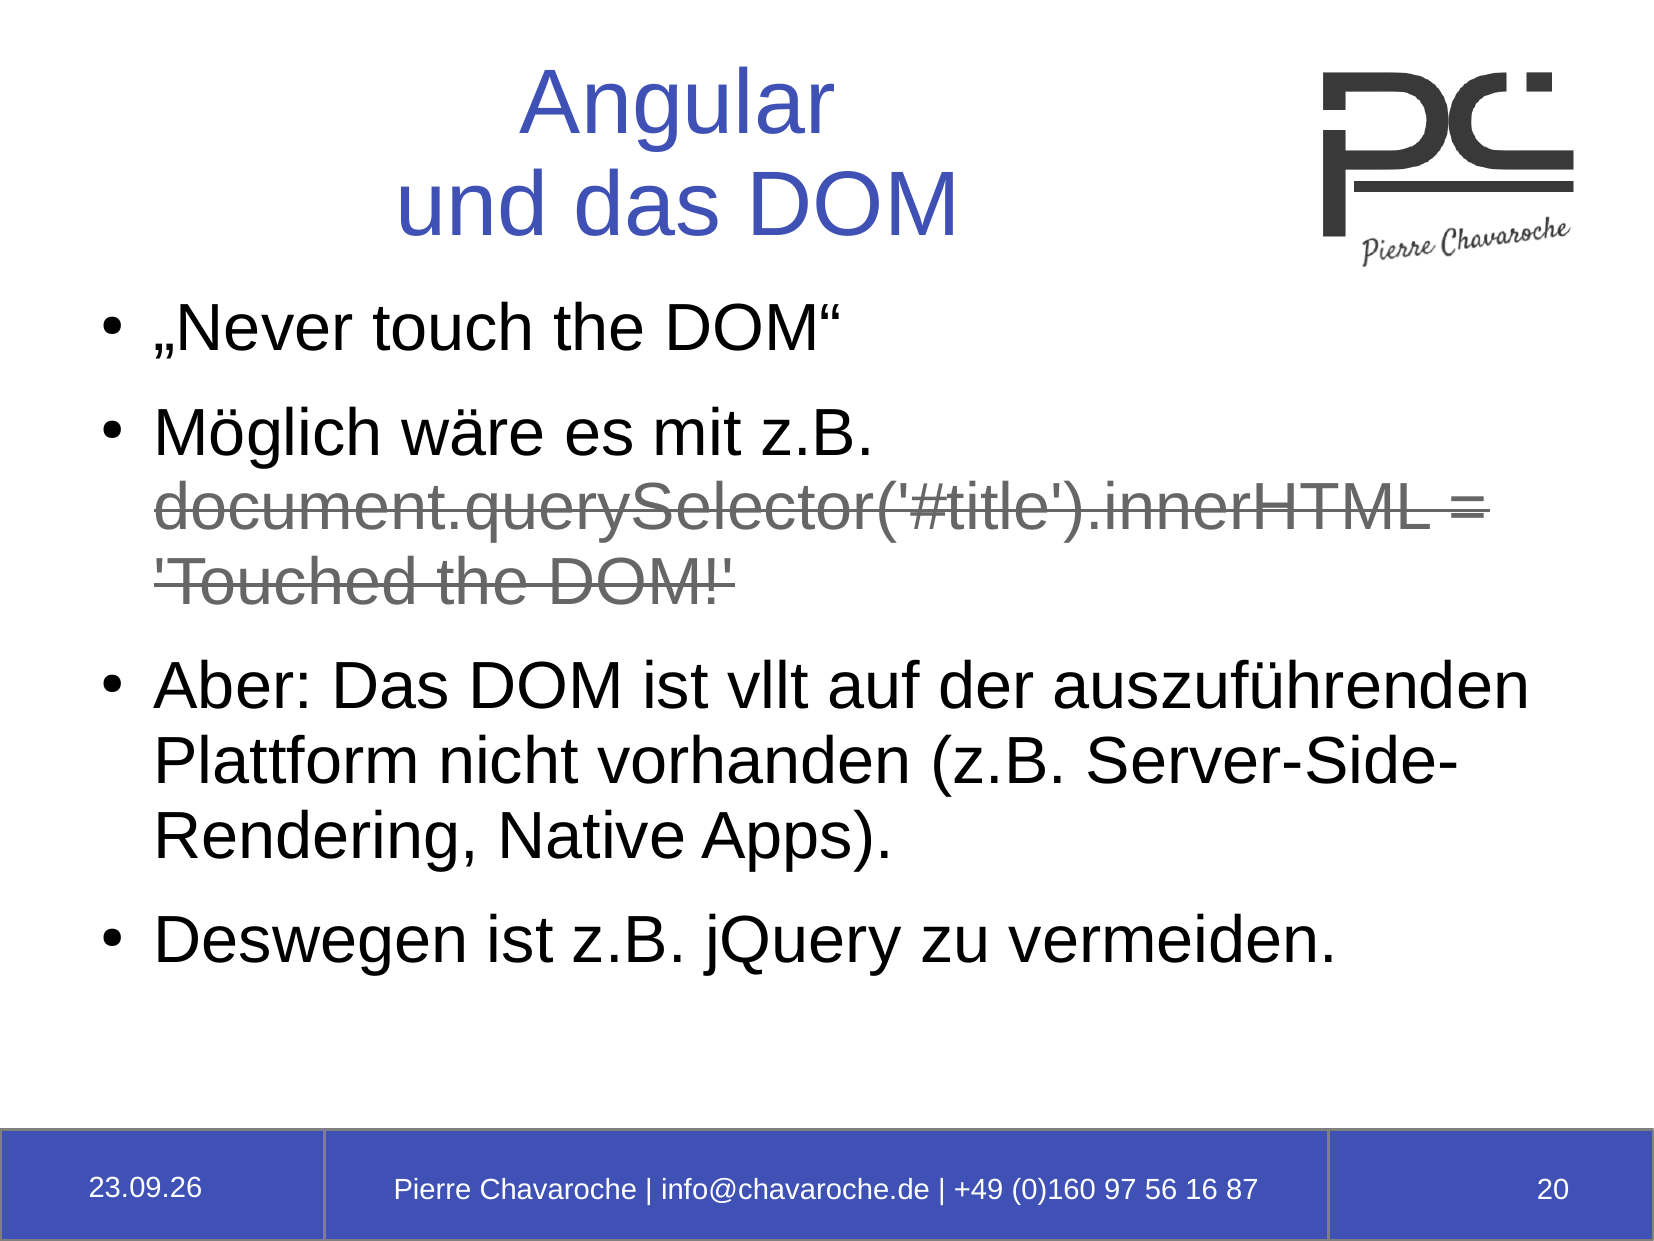

# Angular und das DOM
„Never touch the DOM“
Möglich wäre es mit z.B.
document.querySelector('#title').innerHTML = 'Touched the DOM!'
Aber: Das DOM ist vllt auf der auszuführenden Plattform nicht vorhanden (z.B. Server-Side-Rendering, Native Apps).
Deswegen ist z.B. jQuery zu vermeiden.
Pierre Chavaroche | info@chavaroche.de | +49 (0)160 97 56 16 87
20